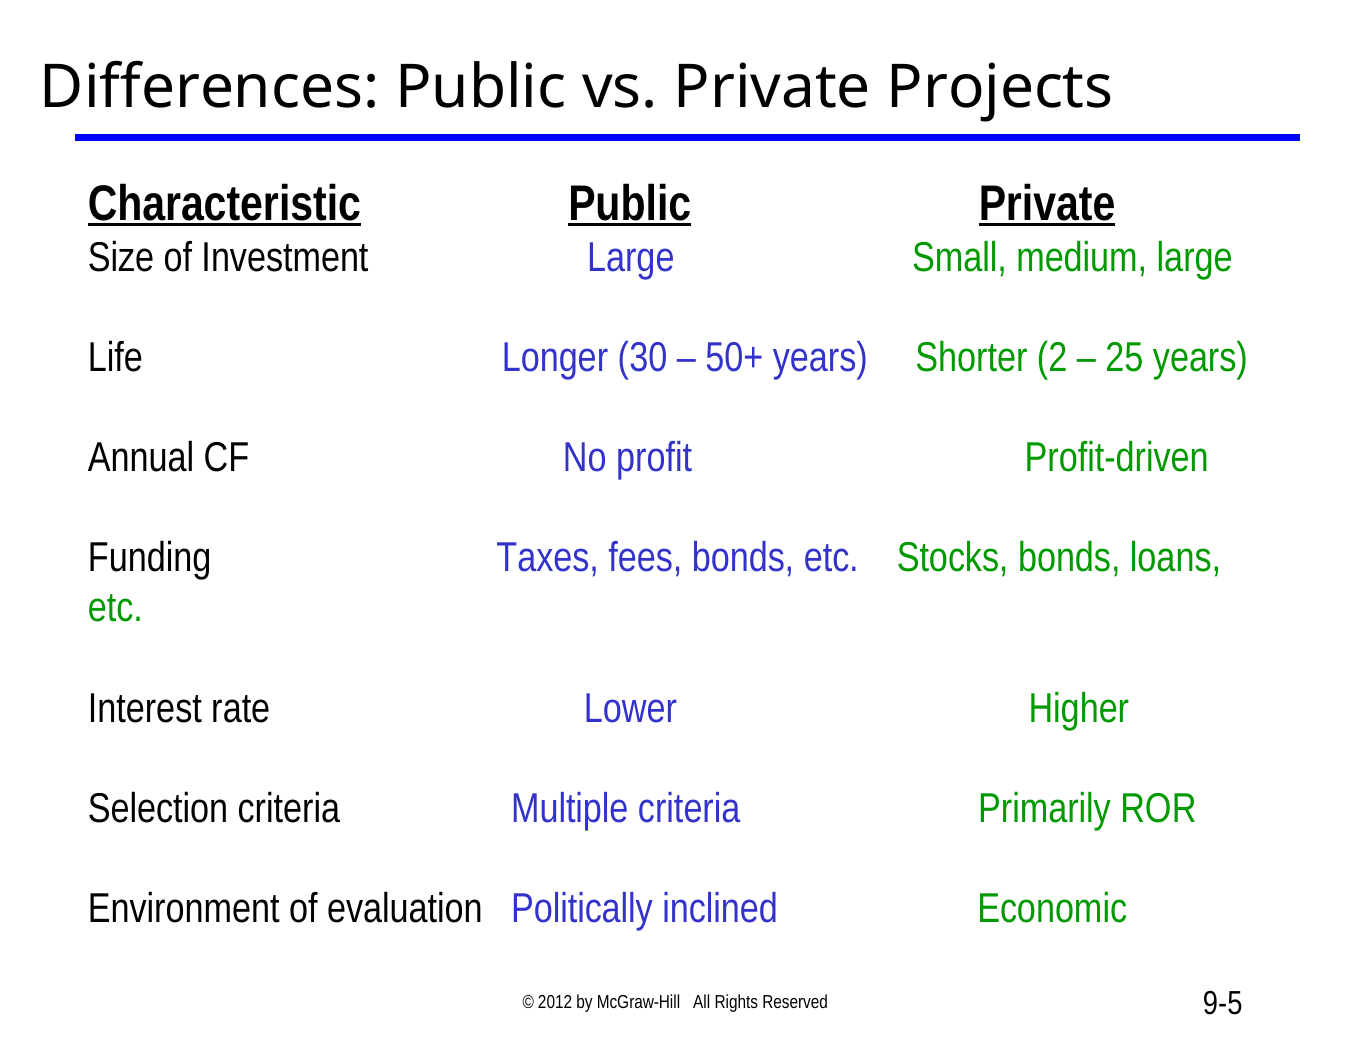

# Differences: Public vs. Private Projects
Characteristic Public Private
Size of Investment Large Small, medium, large
Life		 Longer (30 – 50+ years) Shorter (2 – 25 years)
Annual CF No profit Profit-driven
Funding Taxes, fees, bonds, etc. Stocks, bonds, loans, etc.
Interest rate Lower Higher
Selection criteria Multiple criteria Primarily ROR
Environment of evaluation Politically inclined Economic
© 2012 by McGraw-Hill All Rights Reserved